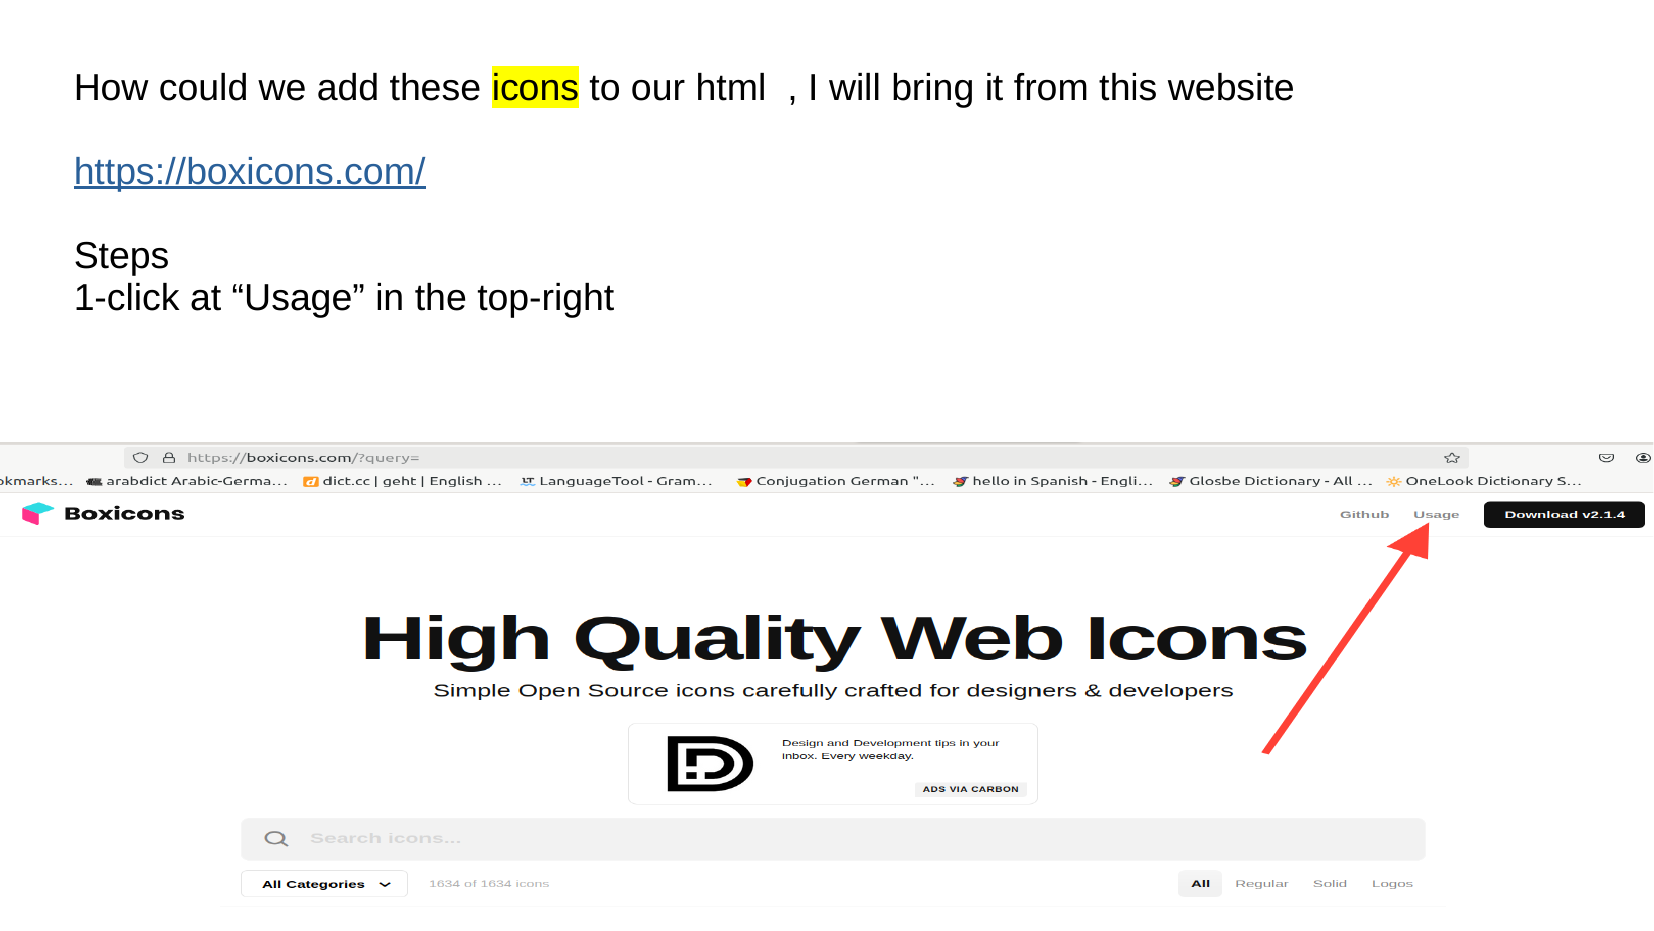

How could we add these icons to our html , I will bring it from this website
https://boxicons.com/
Steps
1-click at “Usage” in the top-right